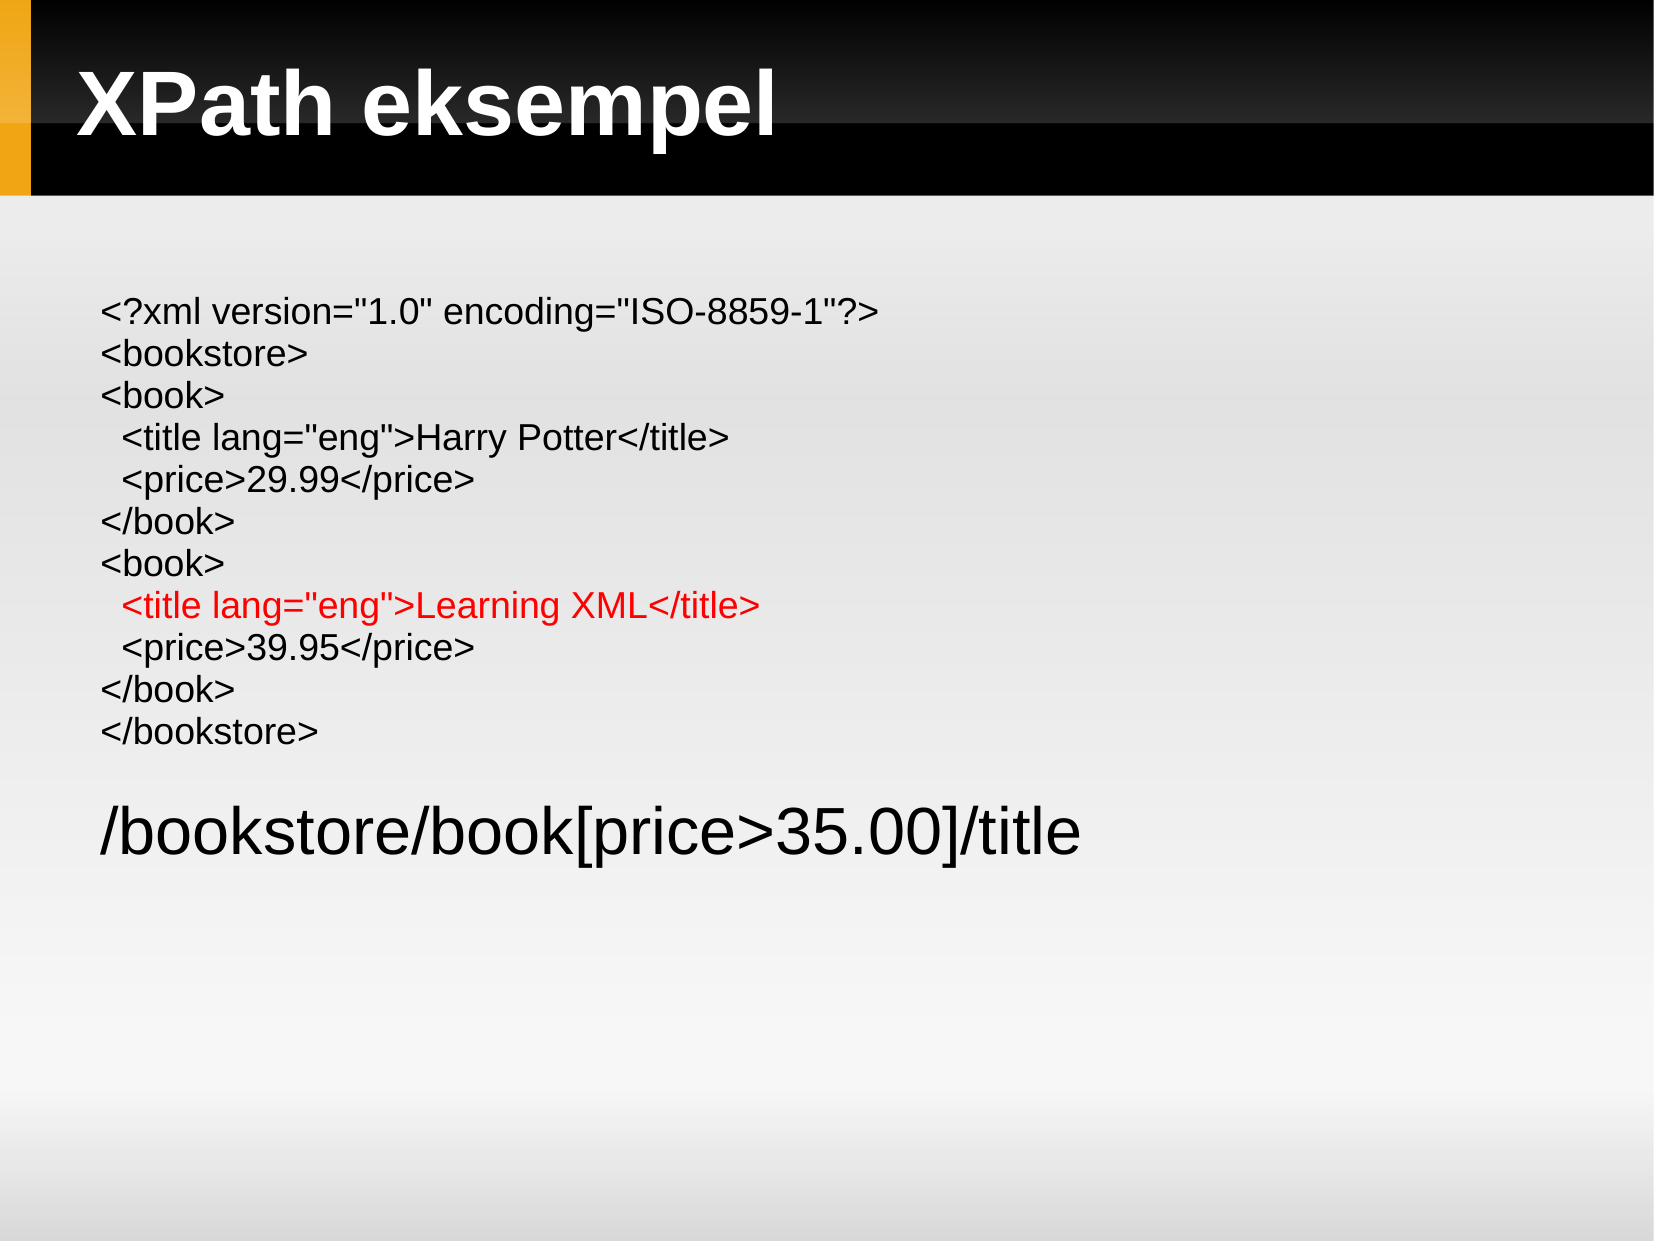

# XPath eksempel
<?xml version="1.0" encoding="ISO-8859-1"?>
<bookstore>
<book>
 <title lang="eng">Harry Potter</title>
 <price>29.99</price>
</book>
<book>
 <title lang="eng">Learning XML</title>
 <price>39.95</price>
</book>
</bookstore>
/bookstore/book[price>35.00]/title